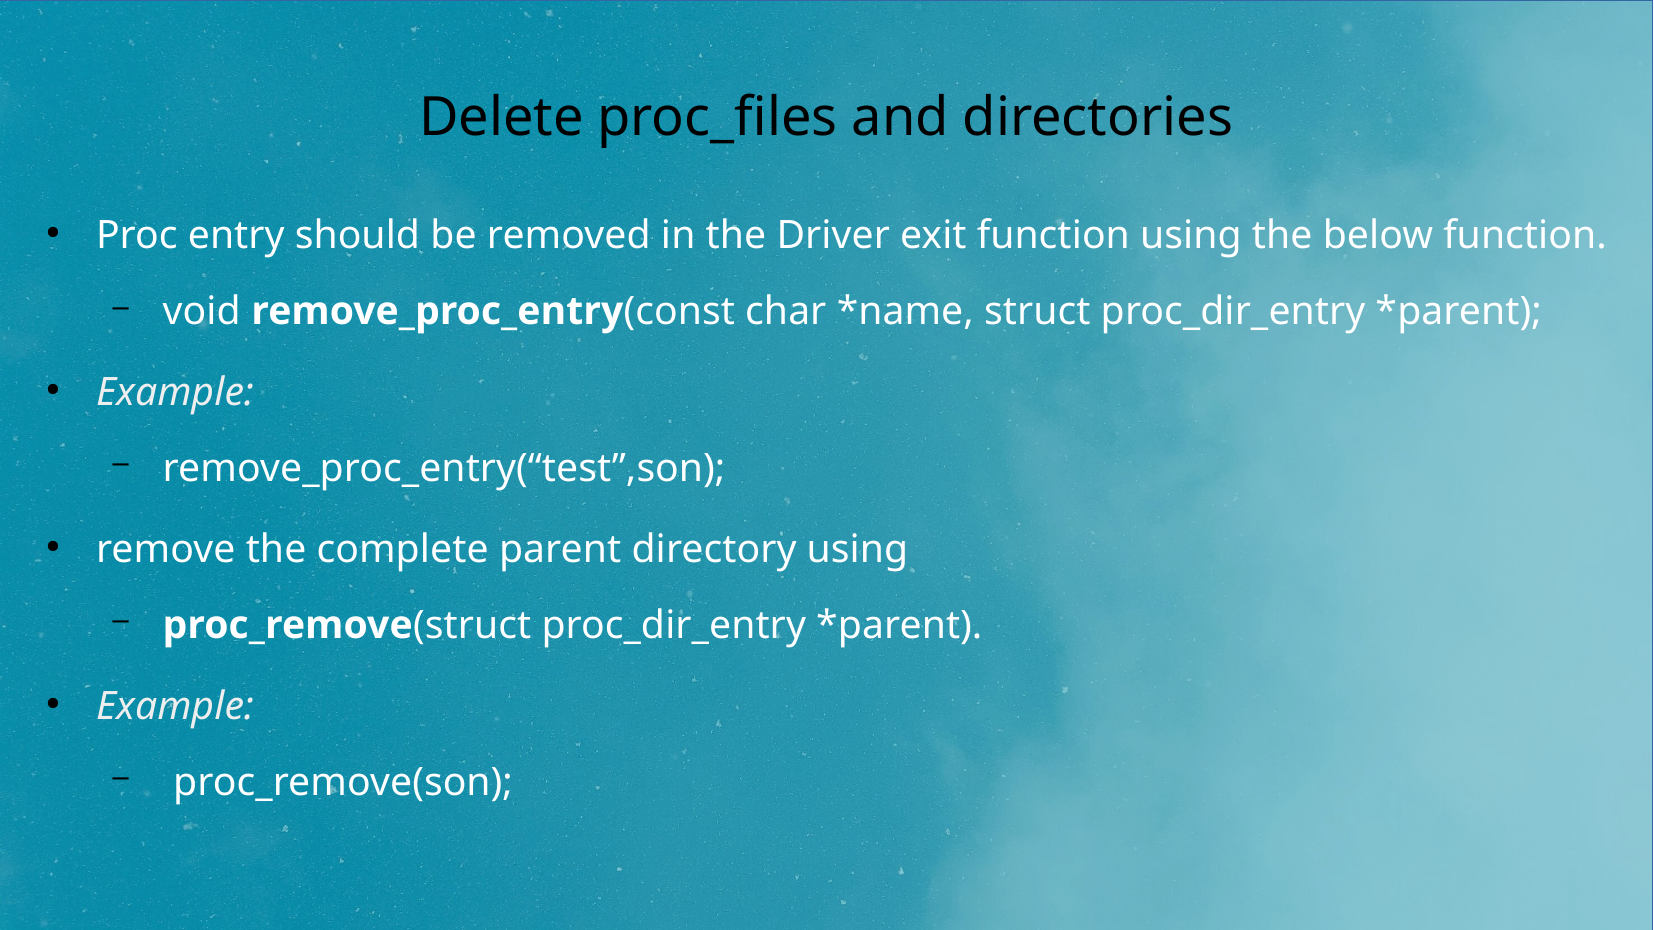

# Delete proc_files and directories
Proc entry should be removed in the Driver exit function using the below function.
void remove_proc_entry(const char *name, struct proc_dir_entry *parent);
Example:
remove_proc_entry(“test”,son);
remove the complete parent directory using
proc_remove(struct proc_dir_entry *parent).
Example:
 proc_remove(son);